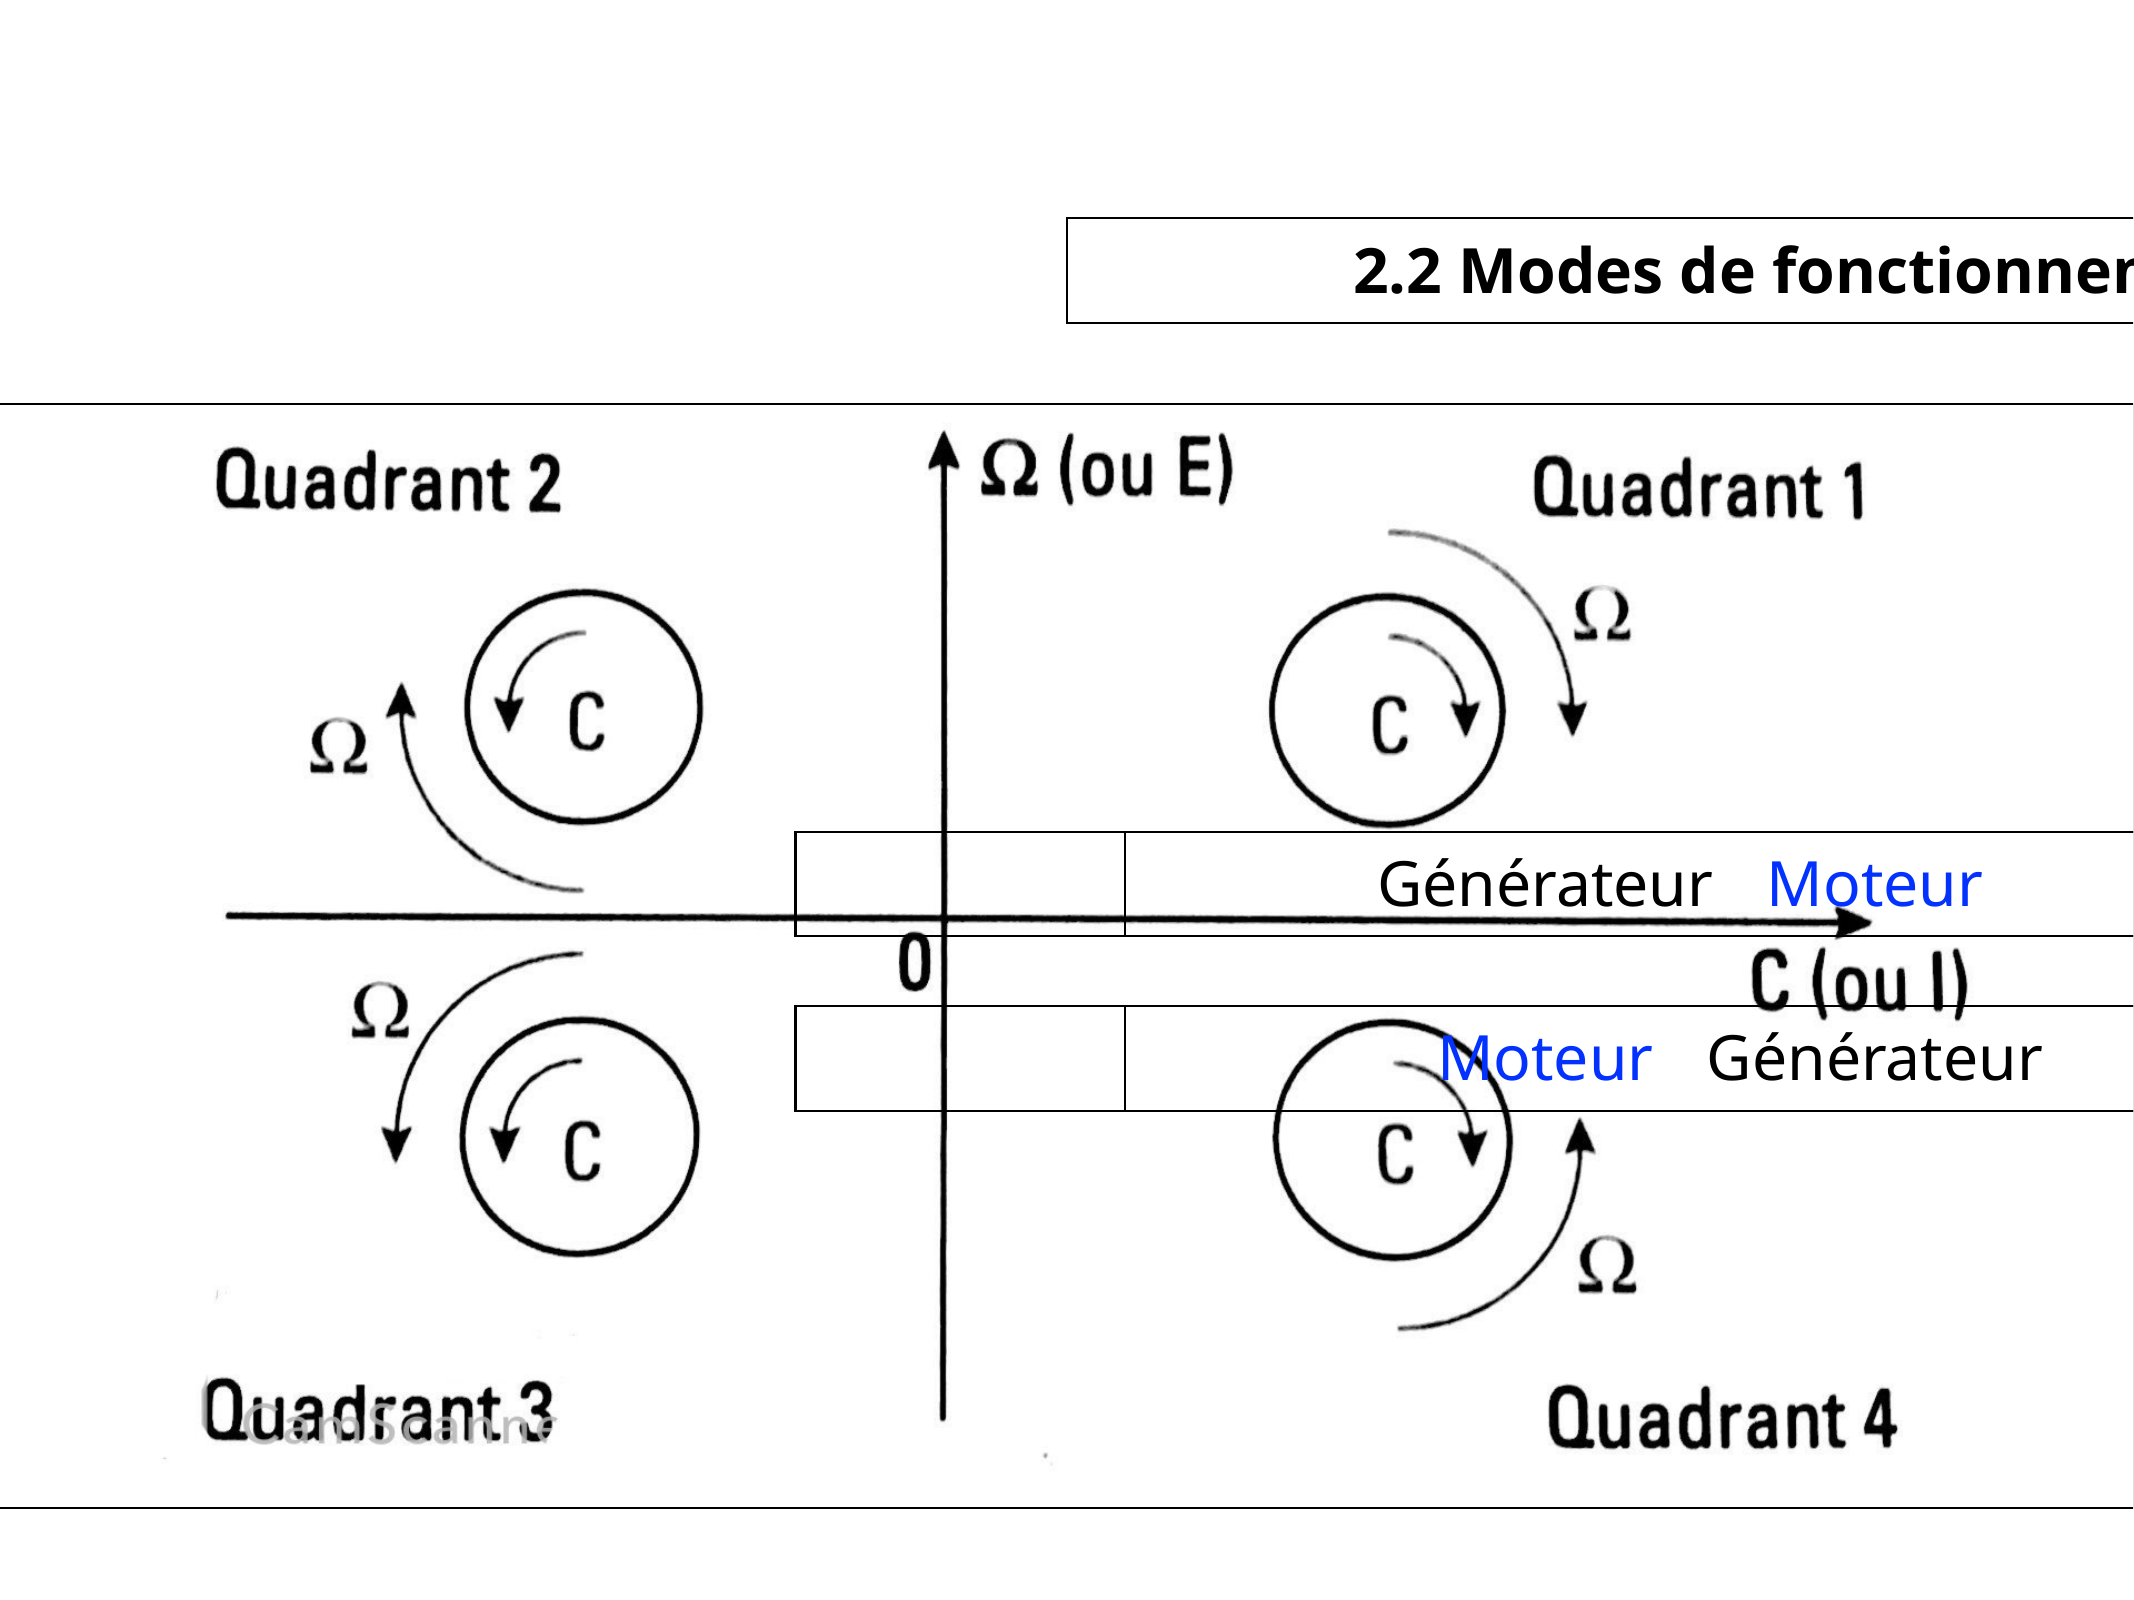

2.2 Modes de fonctionnement
Générateur
Moteur
Moteur
Générateur